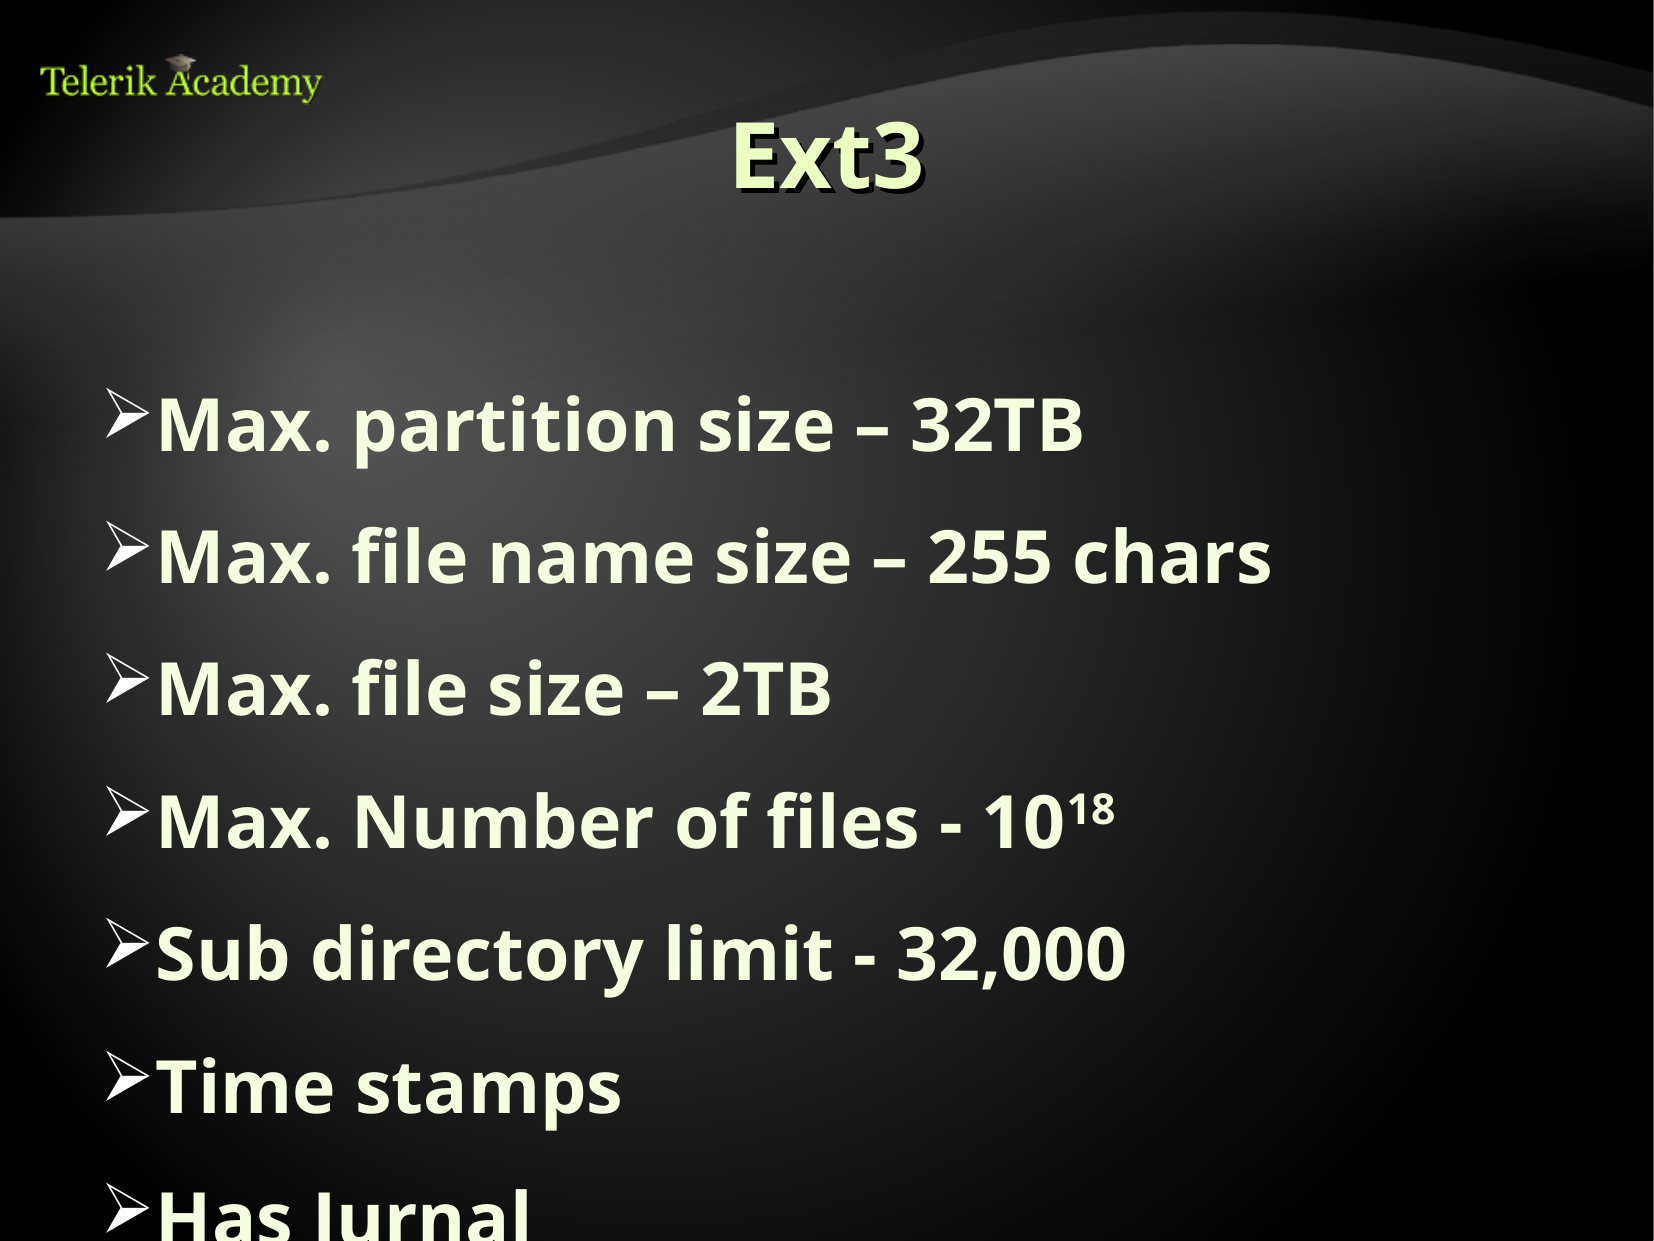

# Ext3
Max. partition size – 32TB
Max. file name size – 255 chars
Max. file size – 2TB
Max. Number of files - 1018
Sub directory limit - 32,000
Time stamps
Has Jurnal